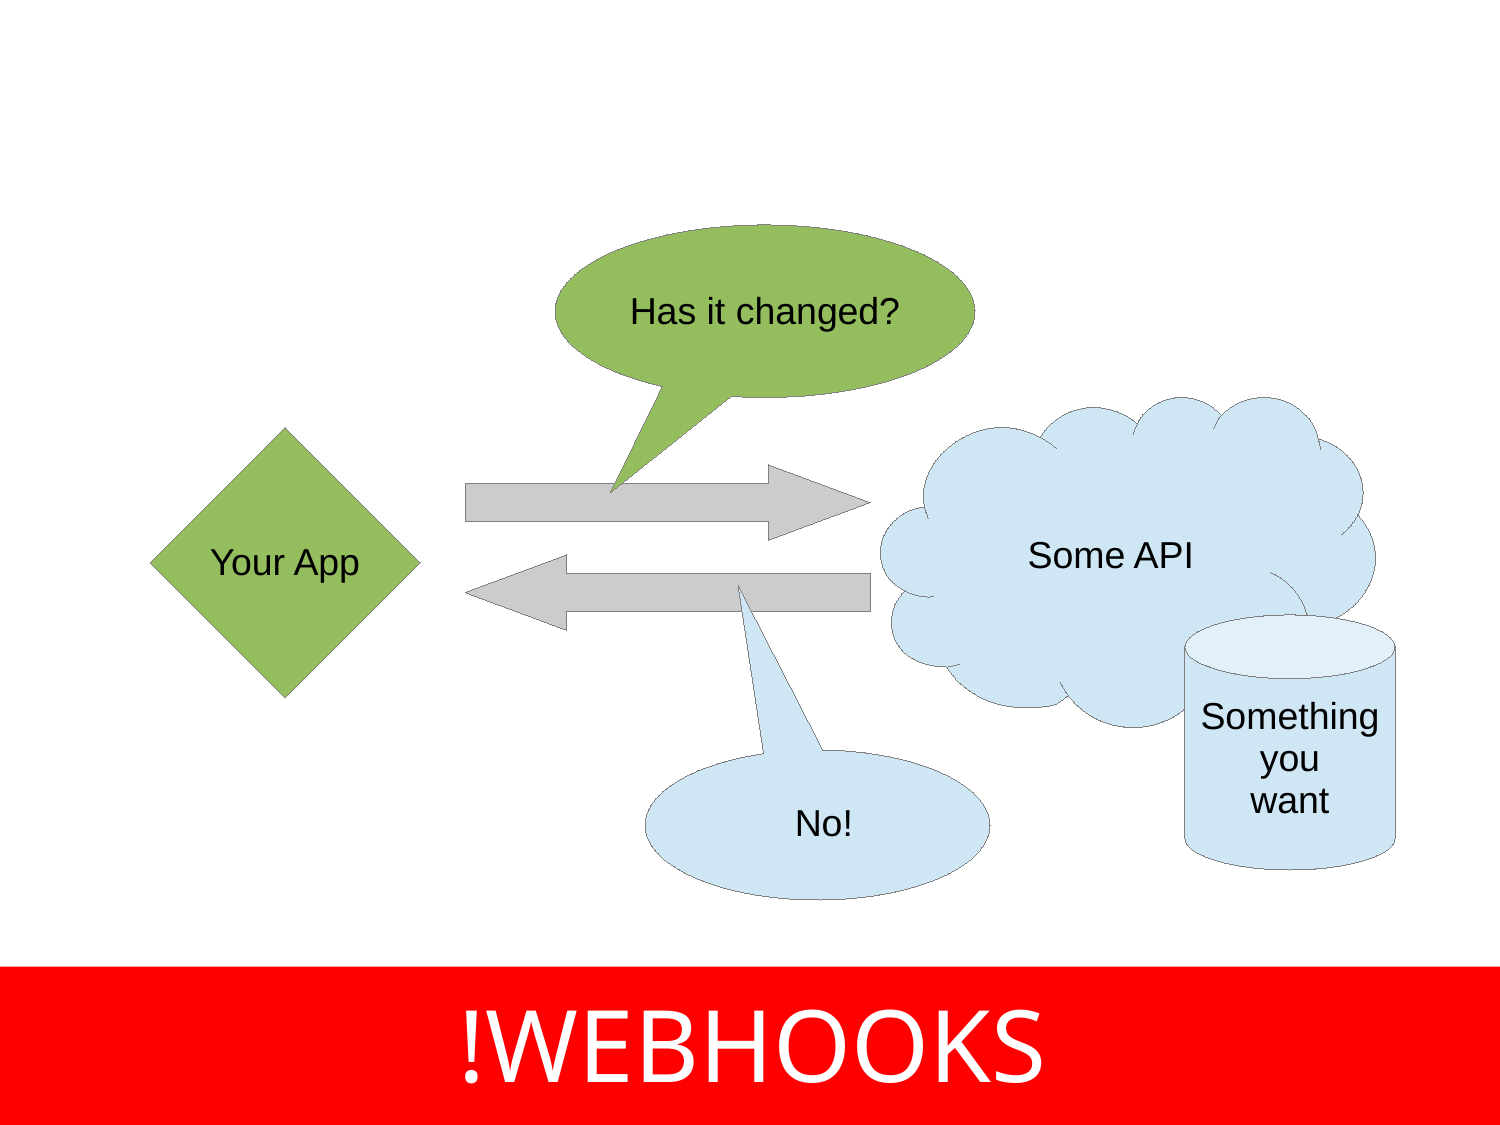

Has it changed?
Some API
Your App
Something
you
want
No!
# !WEBHOOKS